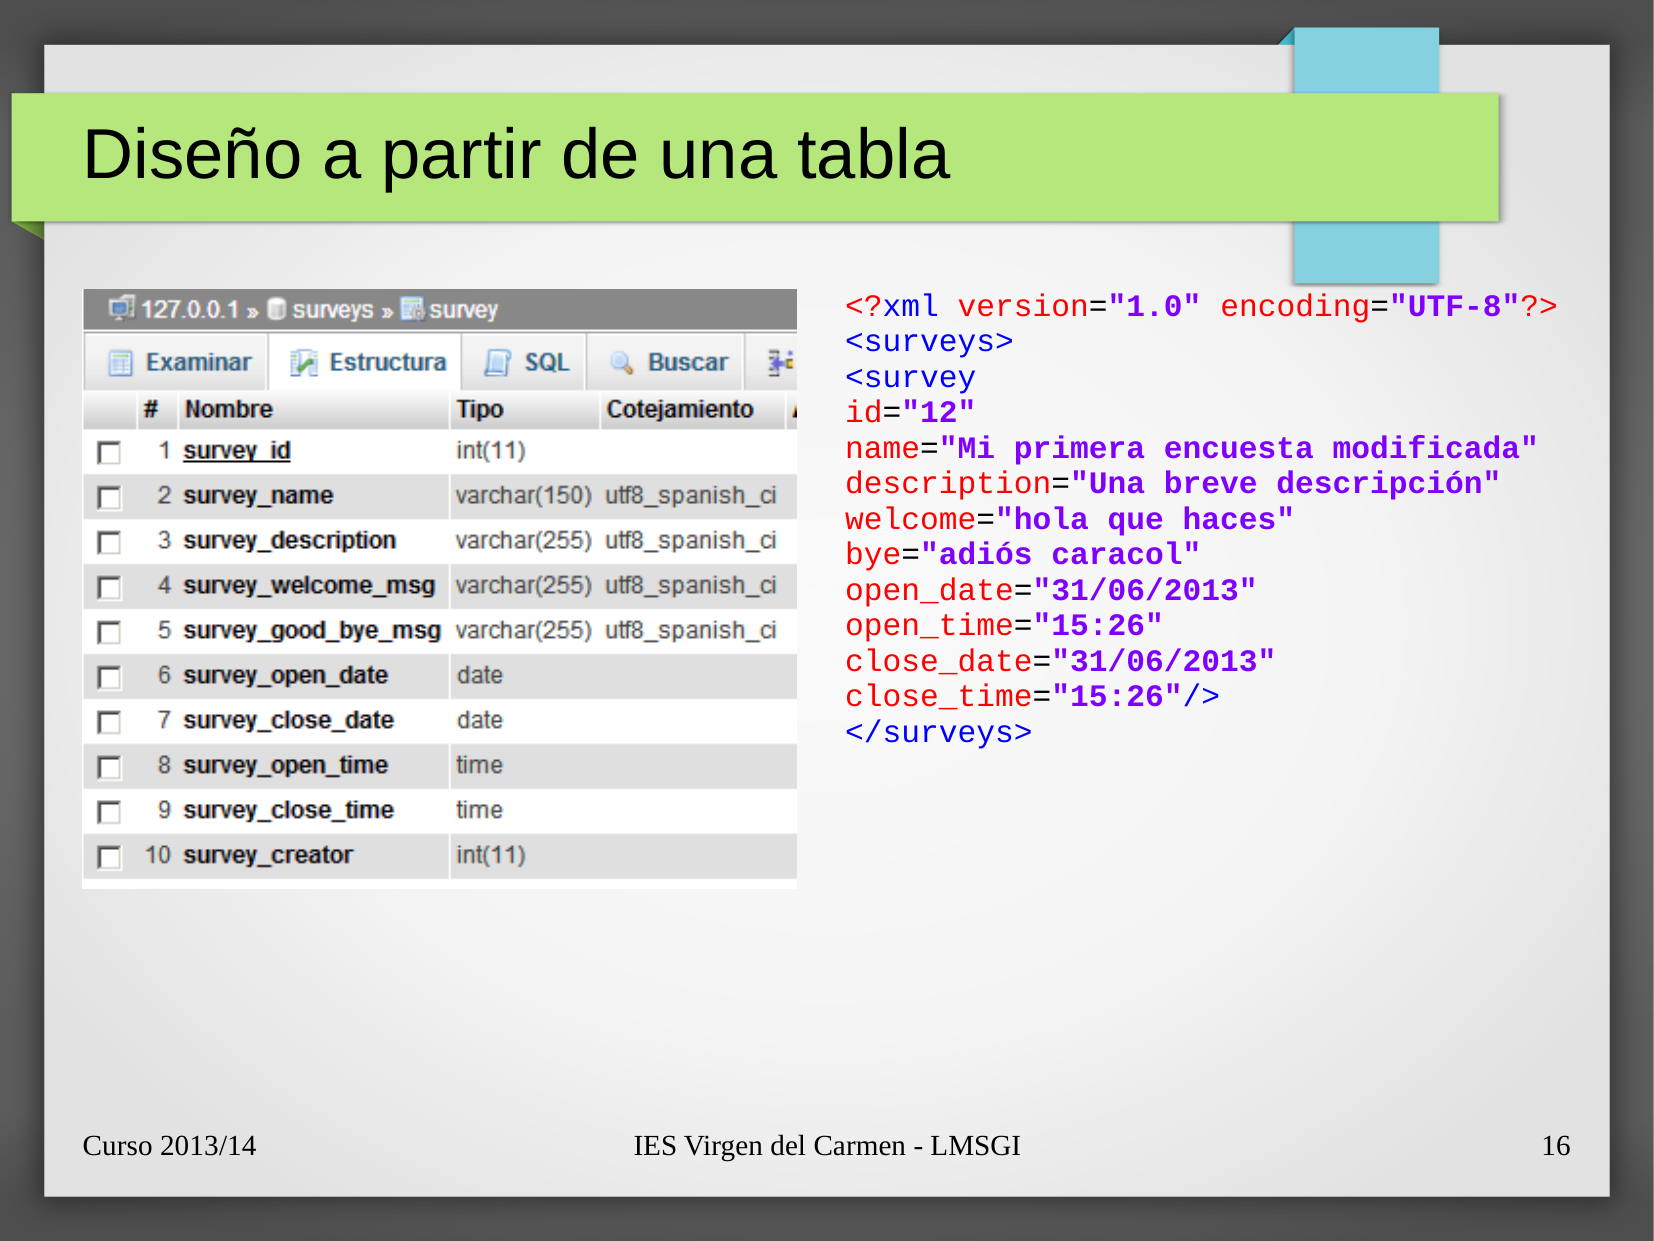

# Diseño a partir de una tabla
<?xml version="1.0" encoding="UTF-8"?>
<surveys>
<survey
id="12"
name="Mi primera encuesta modificada"
description="Una breve descripción" welcome="hola que haces"
bye="adiós caracol"
open_date="31/06/2013"
open_time="15:26"
close_date="31/06/2013"
close_time="15:26"/>
</surveys>
Curso 2013/14
IES Virgen del Carmen - LMSGI
16